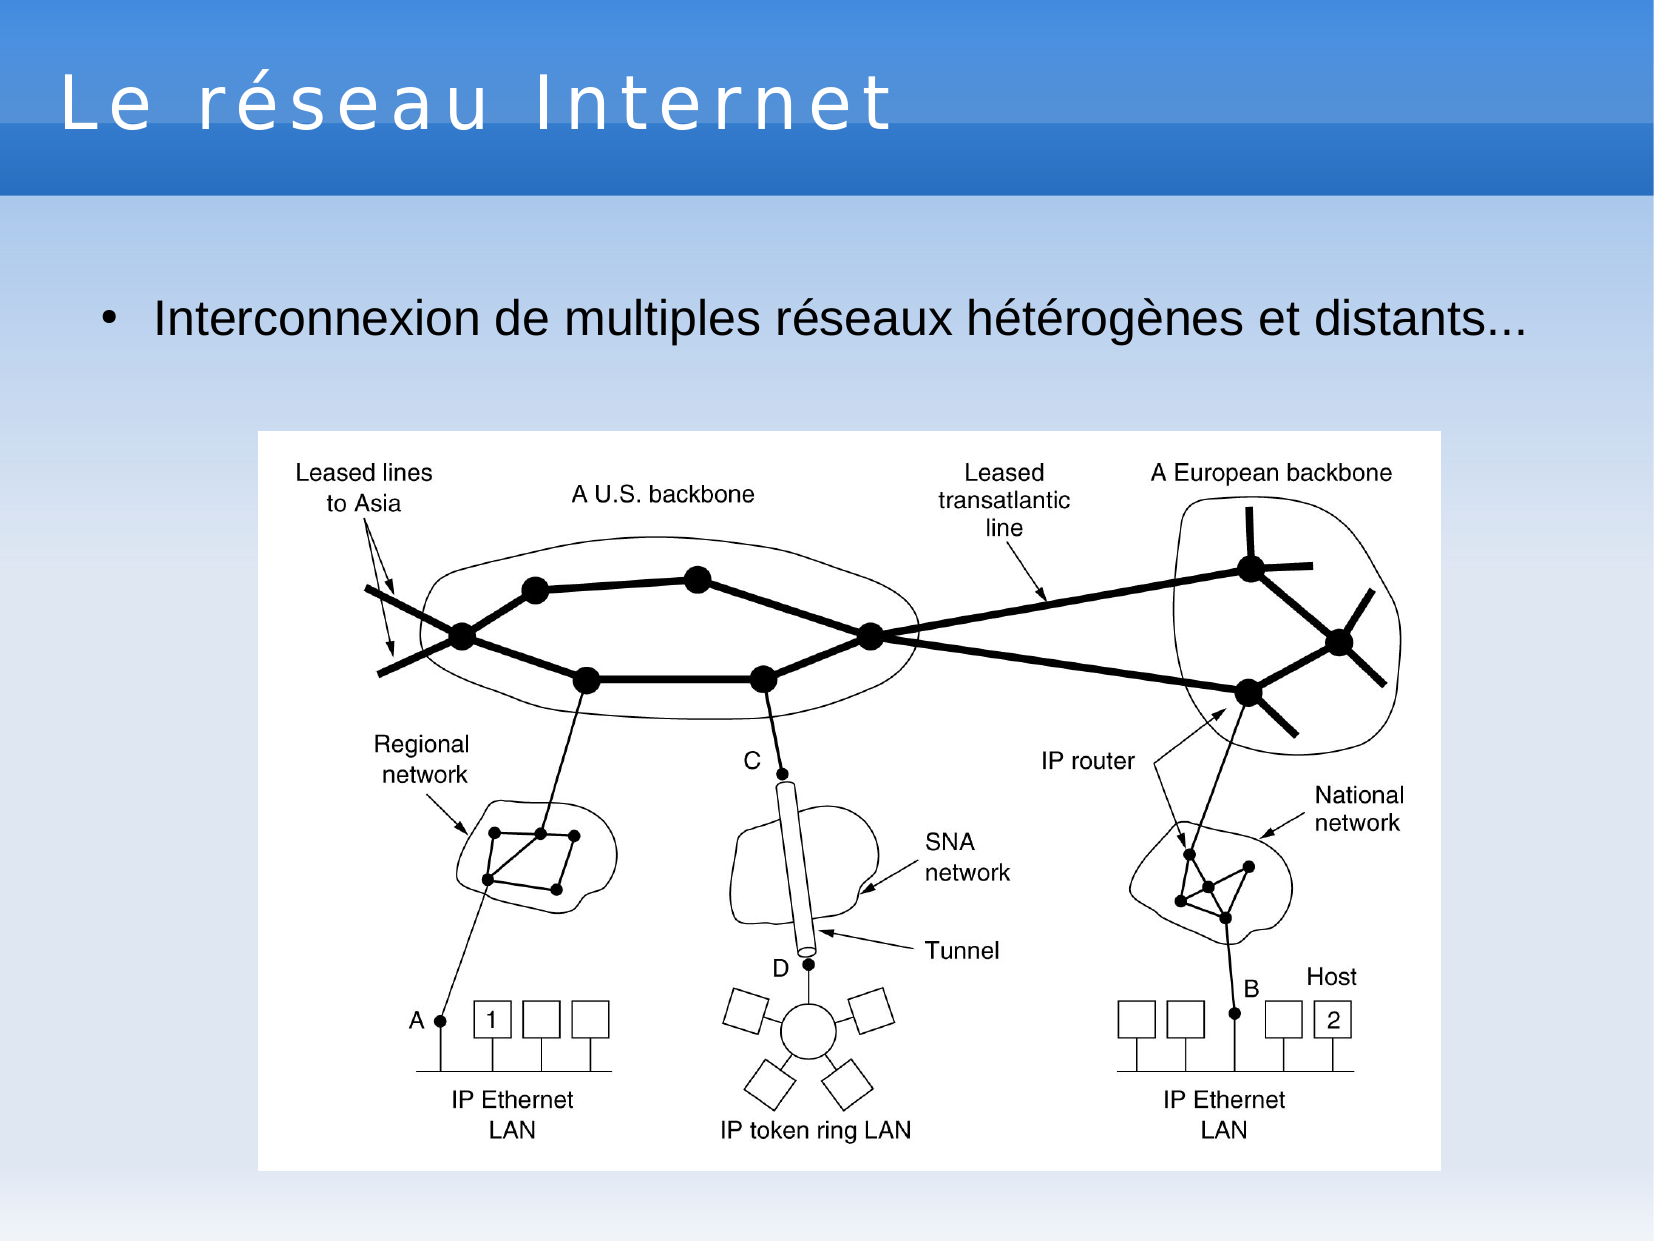

# Le réseau Internet
Interconnexion de multiples réseaux hétérogènes et distants...